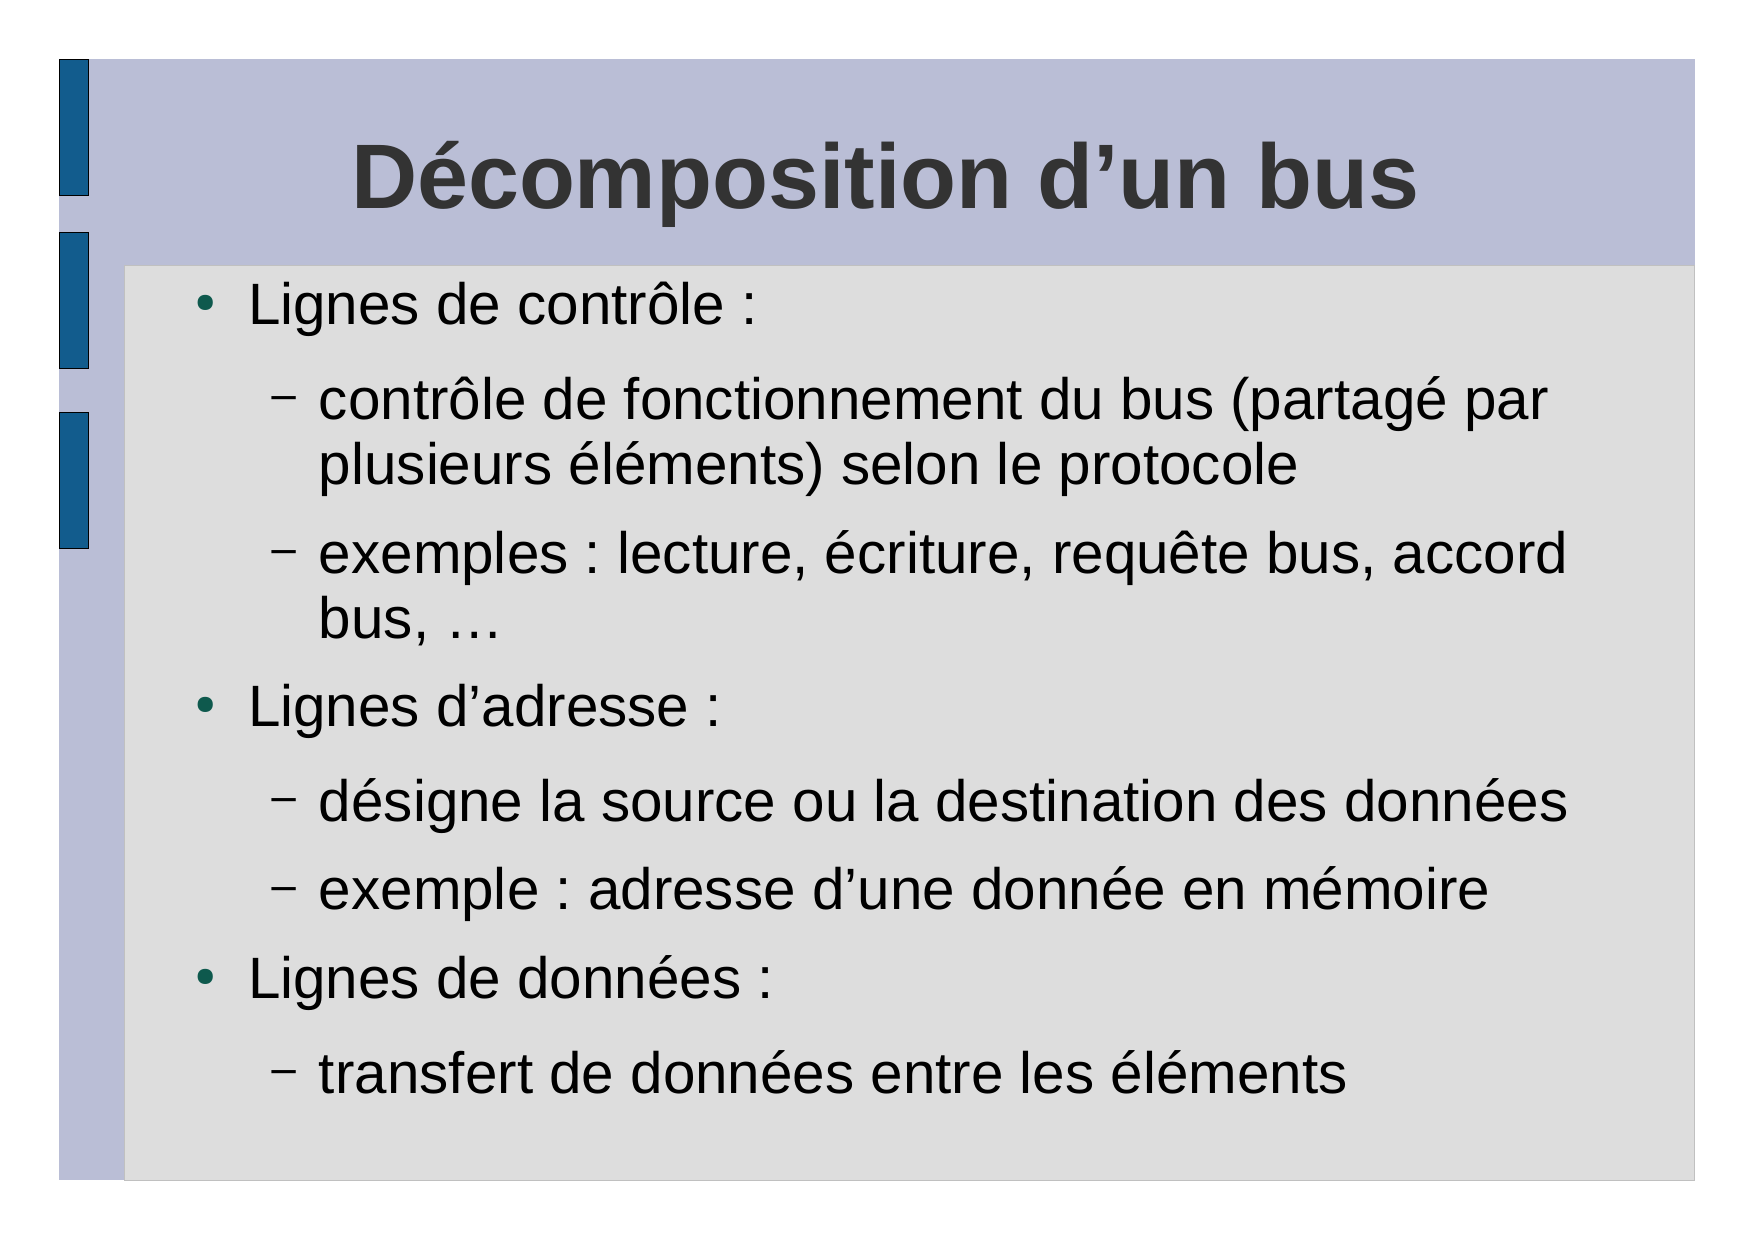

# Décomposition d’un bus
Lignes de contrôle :
contrôle de fonctionnement du bus (partagé par plusieurs éléments) selon le protocole
exemples : lecture, écriture, requête bus, accord bus, …
Lignes d’adresse :
désigne la source ou la destination des données
exemple : adresse d’une donnée en mémoire
Lignes de données :
transfert de données entre les éléments